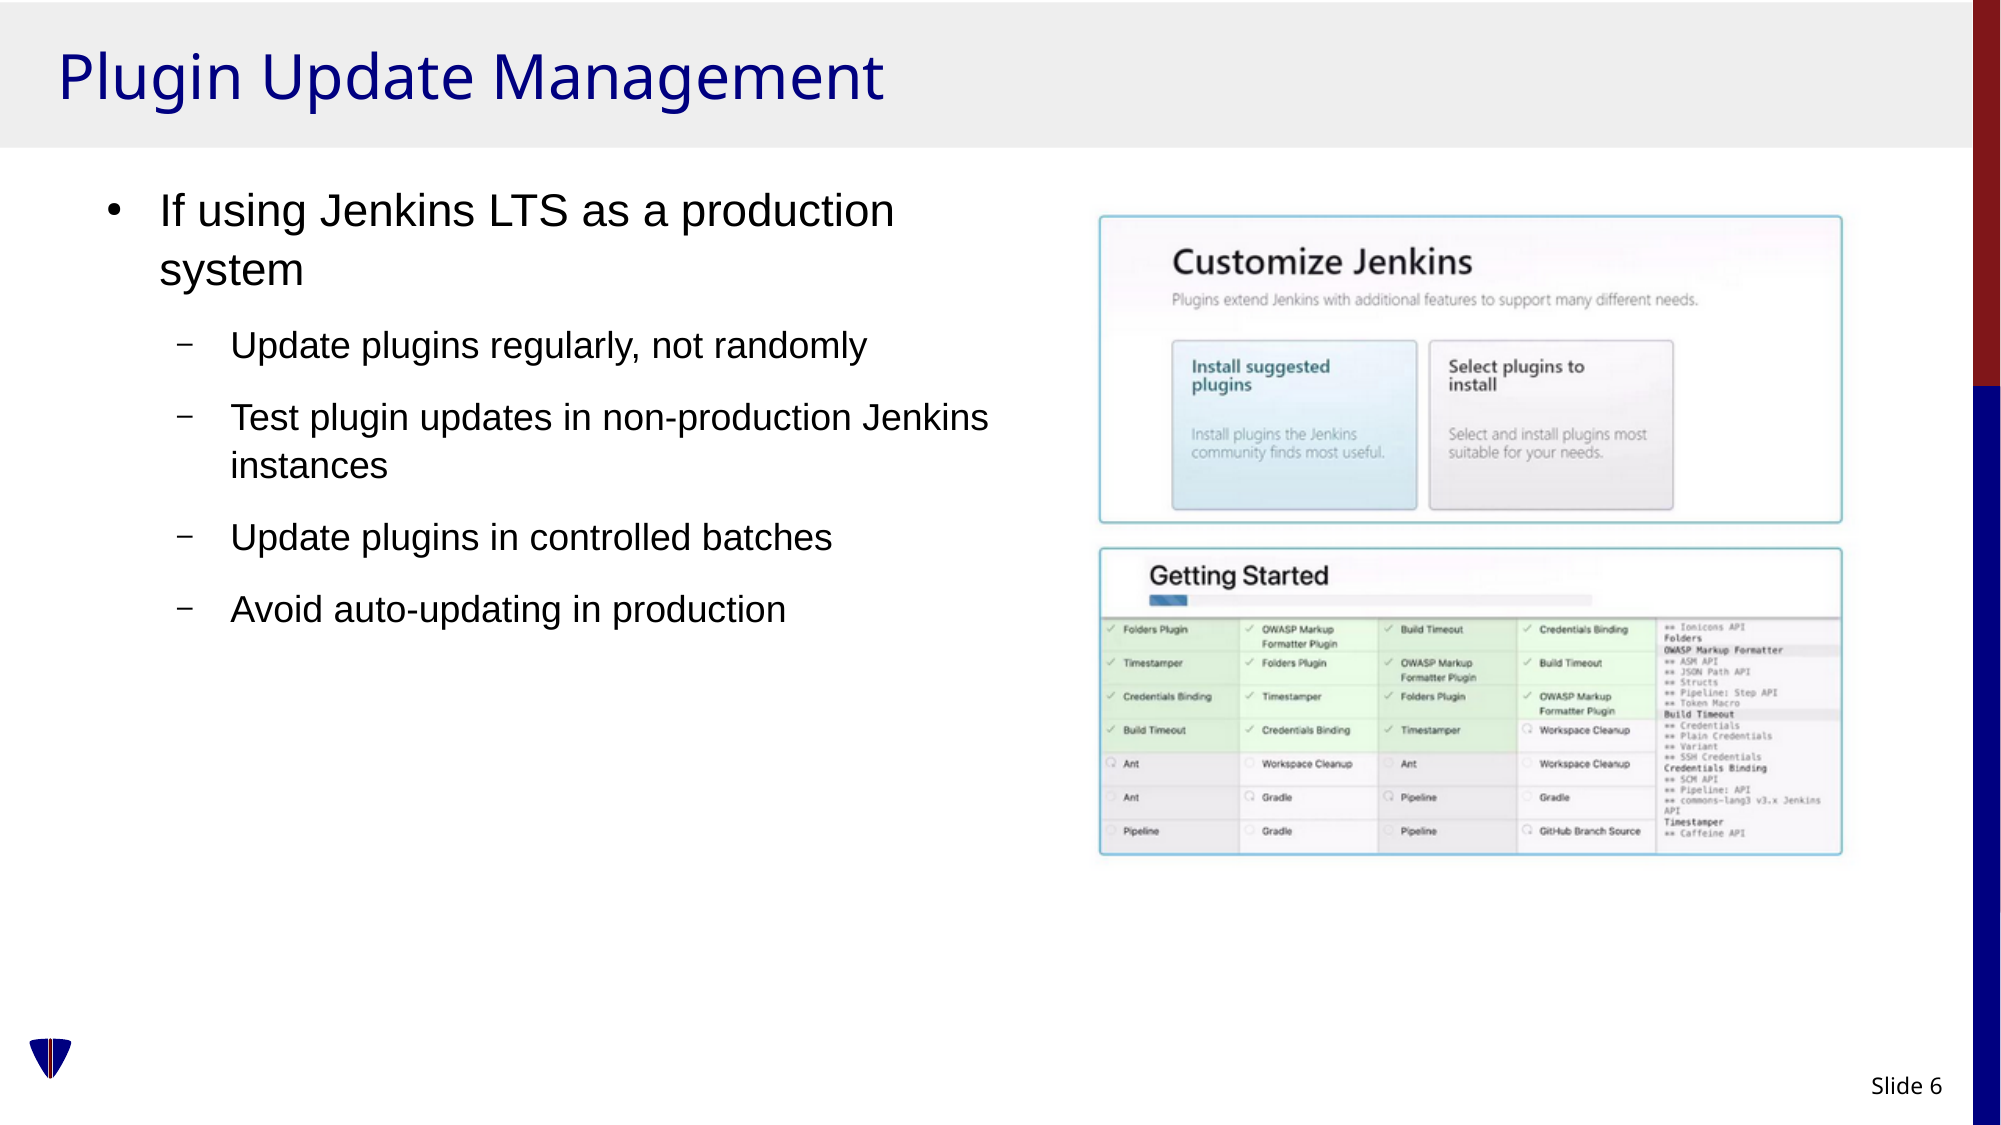

# Plugin Update Management
If using Jenkins LTS as a production system
Update plugins regularly, not randomly
Test plugin updates in non-production Jenkins instances
Update plugins in controlled batches
Avoid auto-updating in production